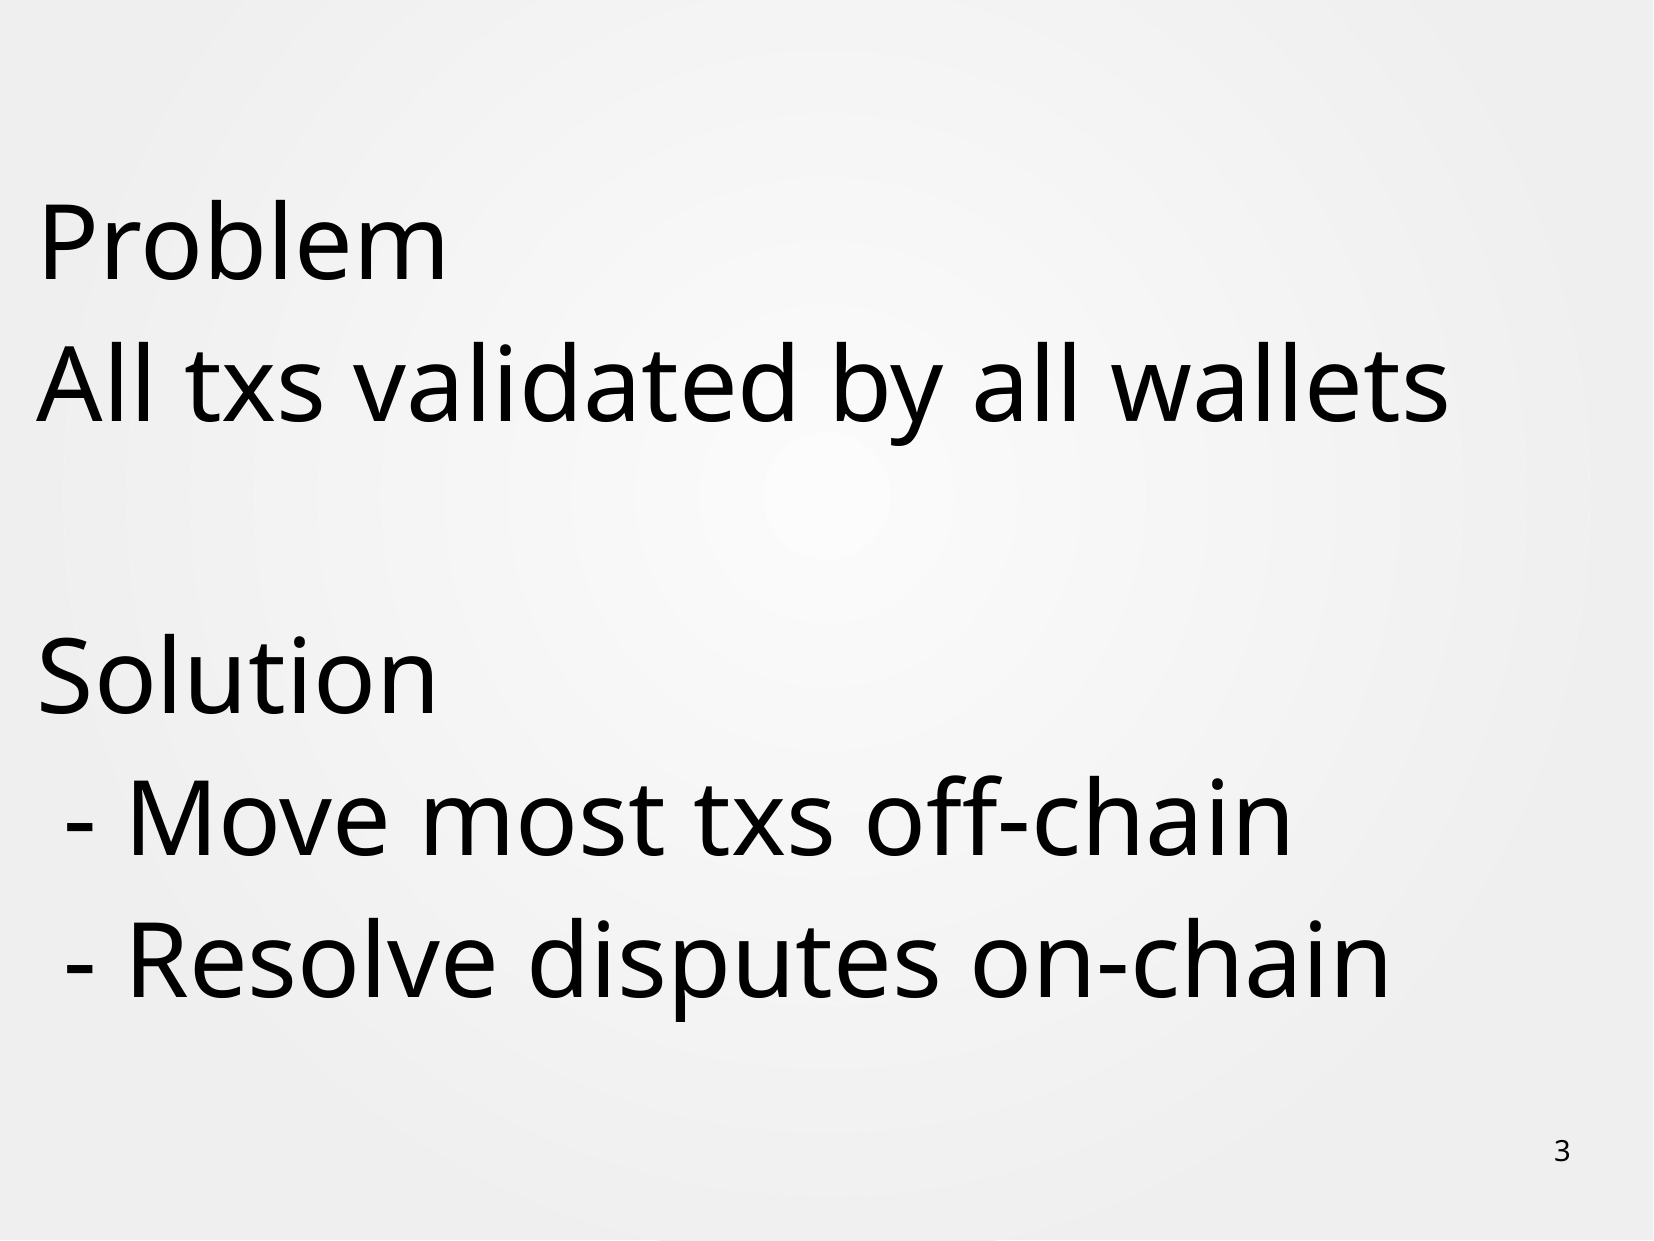

# Problem All txs validated by all wallets
Solution
 - Move most txs off-chain
 - Resolve disputes on-chain
3